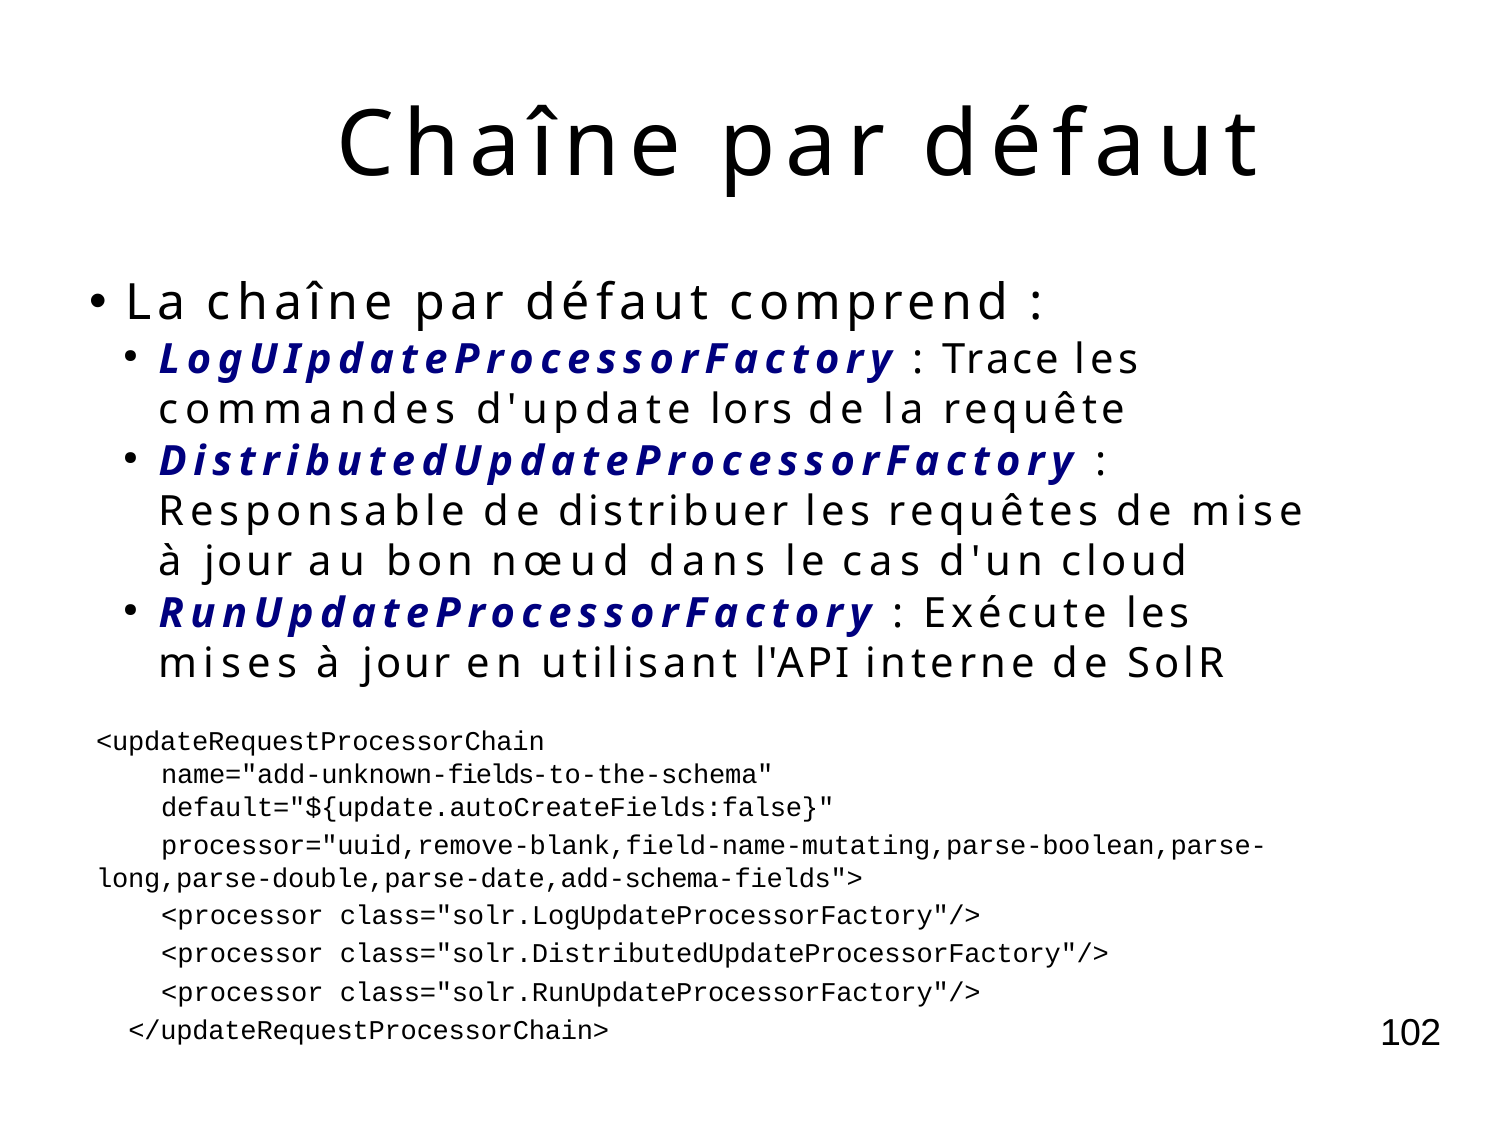

# Chaîne par défaut
La chaîne par défaut comprend :
LogUIpdateProcessorFactory : Trace les 	commandes d'update lors de la requête
DistributedUpdateProcessorFactory : 	Responsable de distribuer les requêtes de mise 	à jour au bon nœud dans le cas d'un cloud
RunUpdateProcessorFactory : Exécute les 	mises à jour en utilisant l'API interne de SolR
<updateRequestProcessorChain
name="add-unknown-fields-to-the-schema" default="${update.autoCreateFields:false}"
processor="uuid,remove-blank,field-name-mutating,parse-boolean,parse- long,parse-double,parse-date,add-schema-fields">
<processor class="solr.LogUpdateProcessorFactory"/>
<processor class="solr.DistributedUpdateProcessorFactory"/>
<processor class="solr.RunUpdateProcessorFactory"/>
</updateRequestProcessorChain>
102